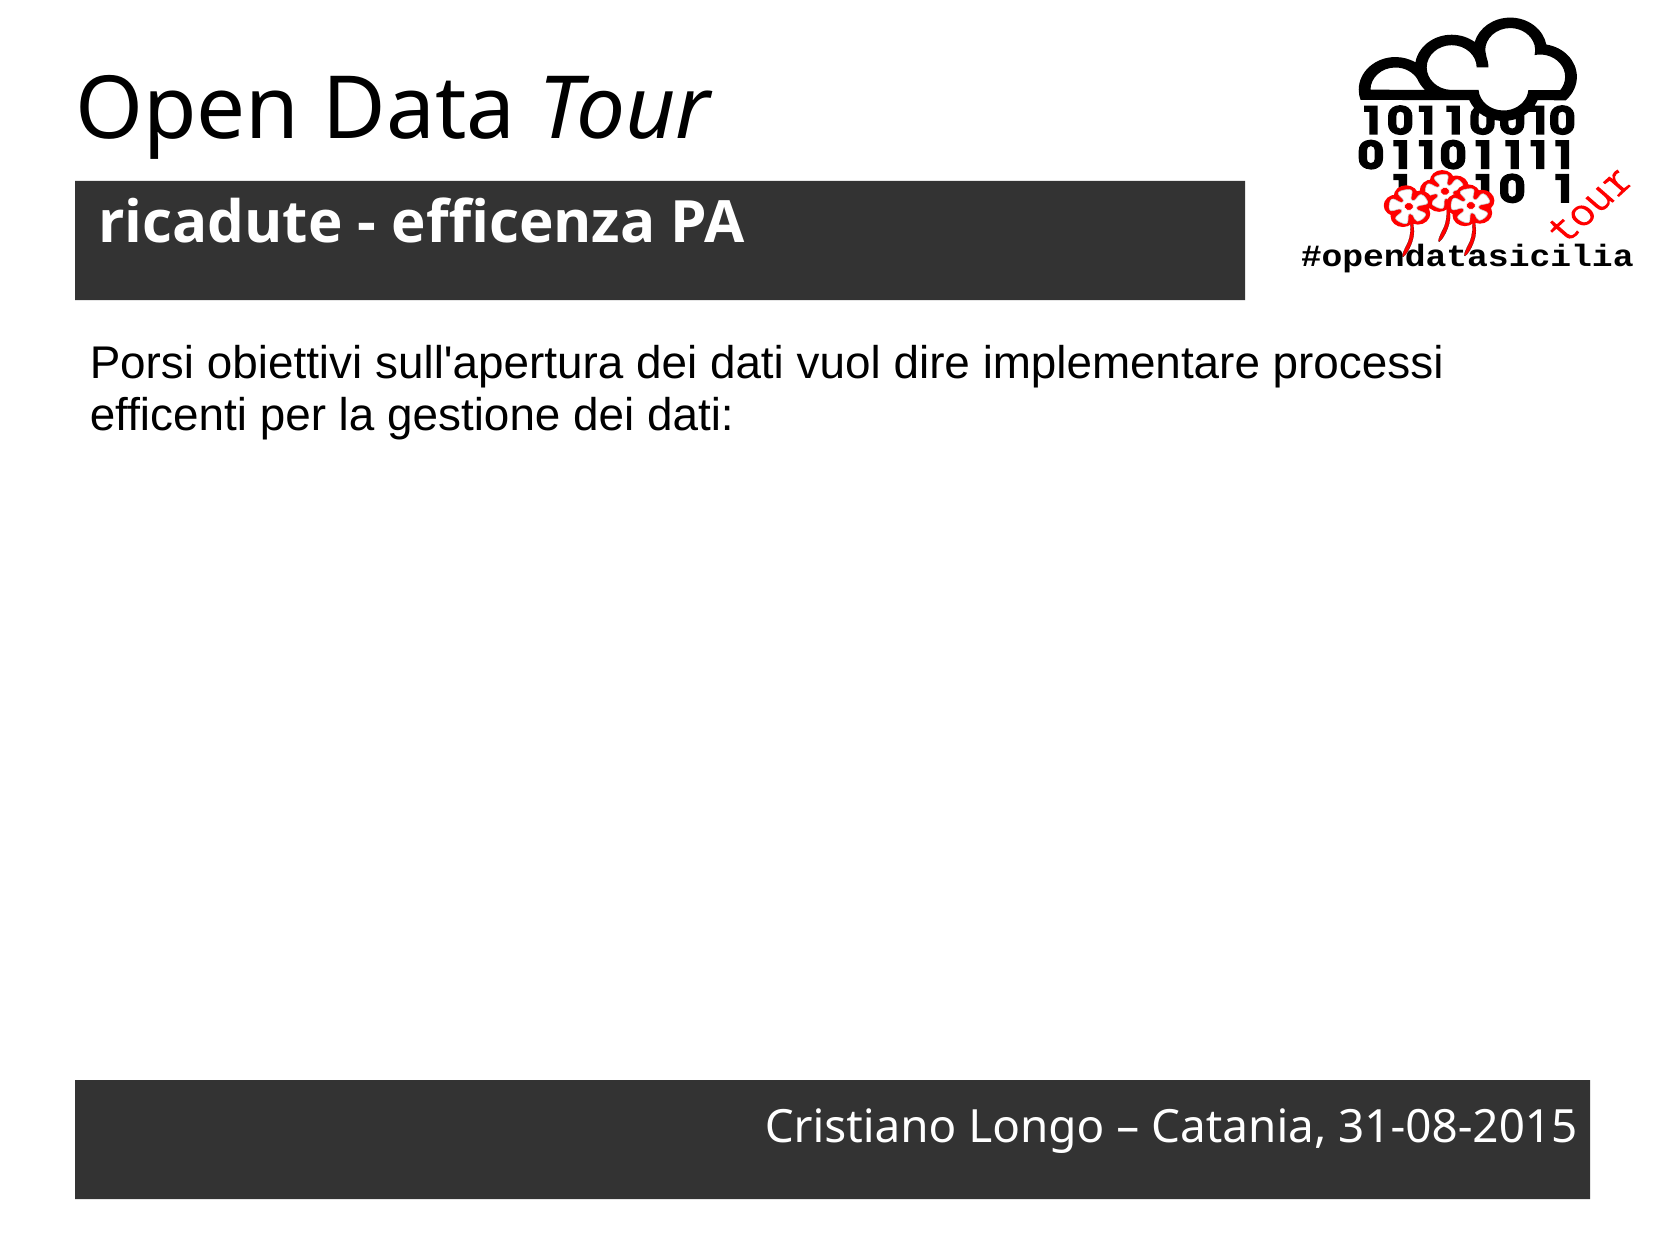

# Open Data Tour
 ricadute - efficenza PA
Porsi obiettivi sull'apertura dei dati vuol dire implementare processi efficenti per la gestione dei dati:
 Cristiano Longo – Catania, 31-08-2015